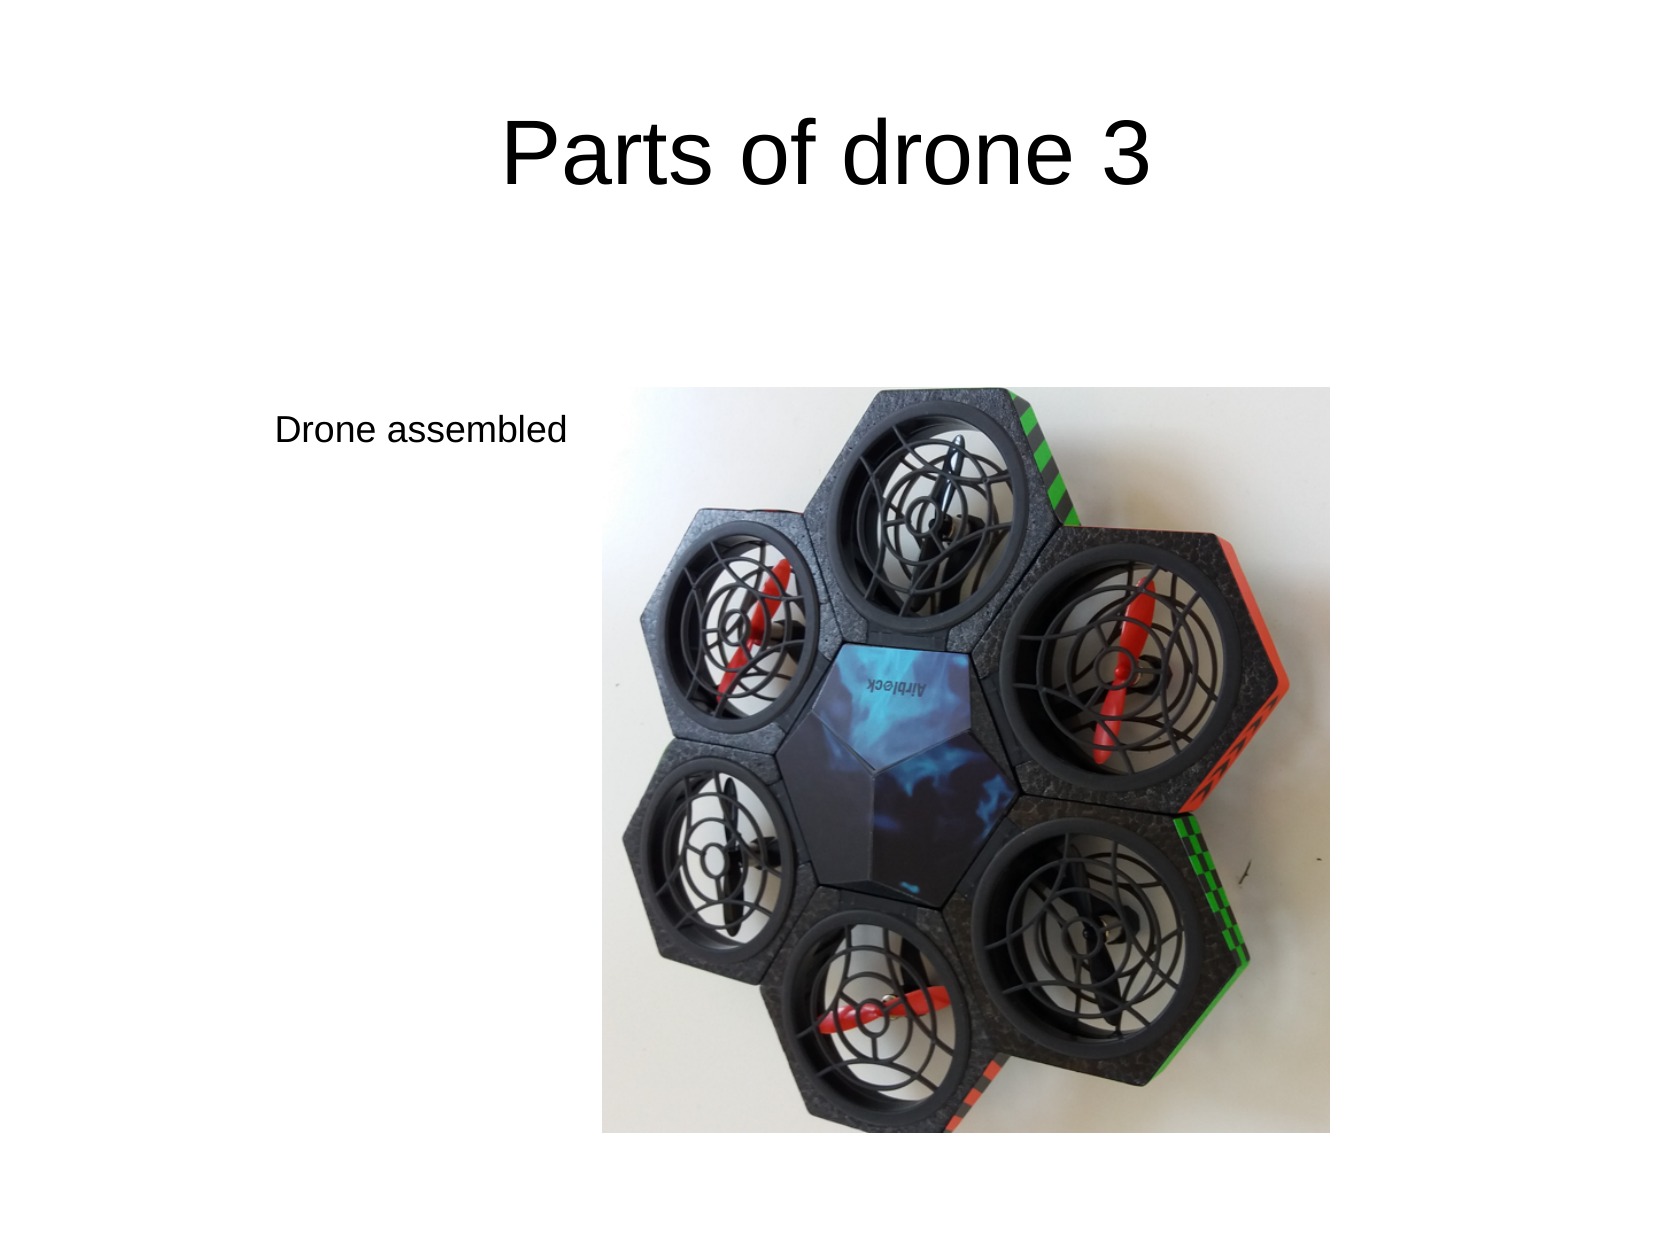

# Parts of drone 3
Drone assembled